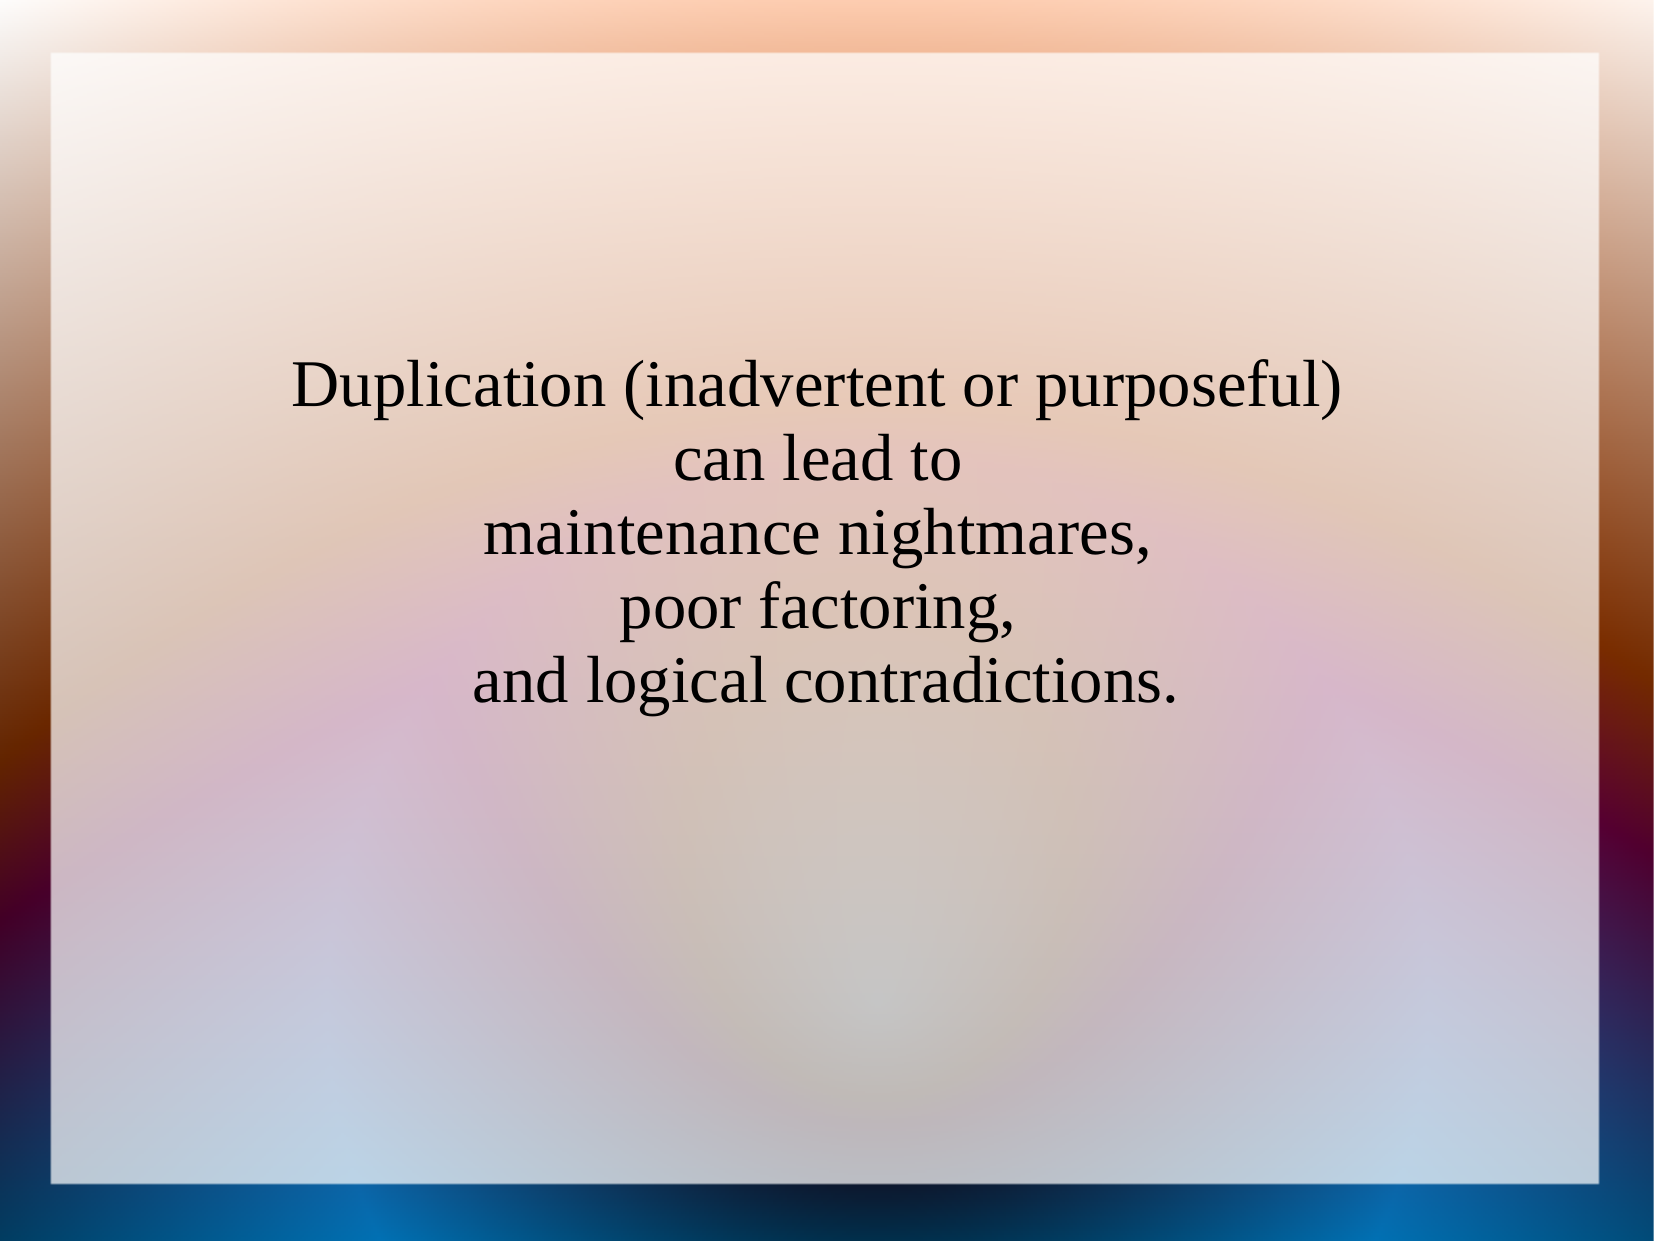

# Duplication (inadvertent or purposeful)
can lead to
maintenance nightmares,
poor factoring,
and logical contradictions.